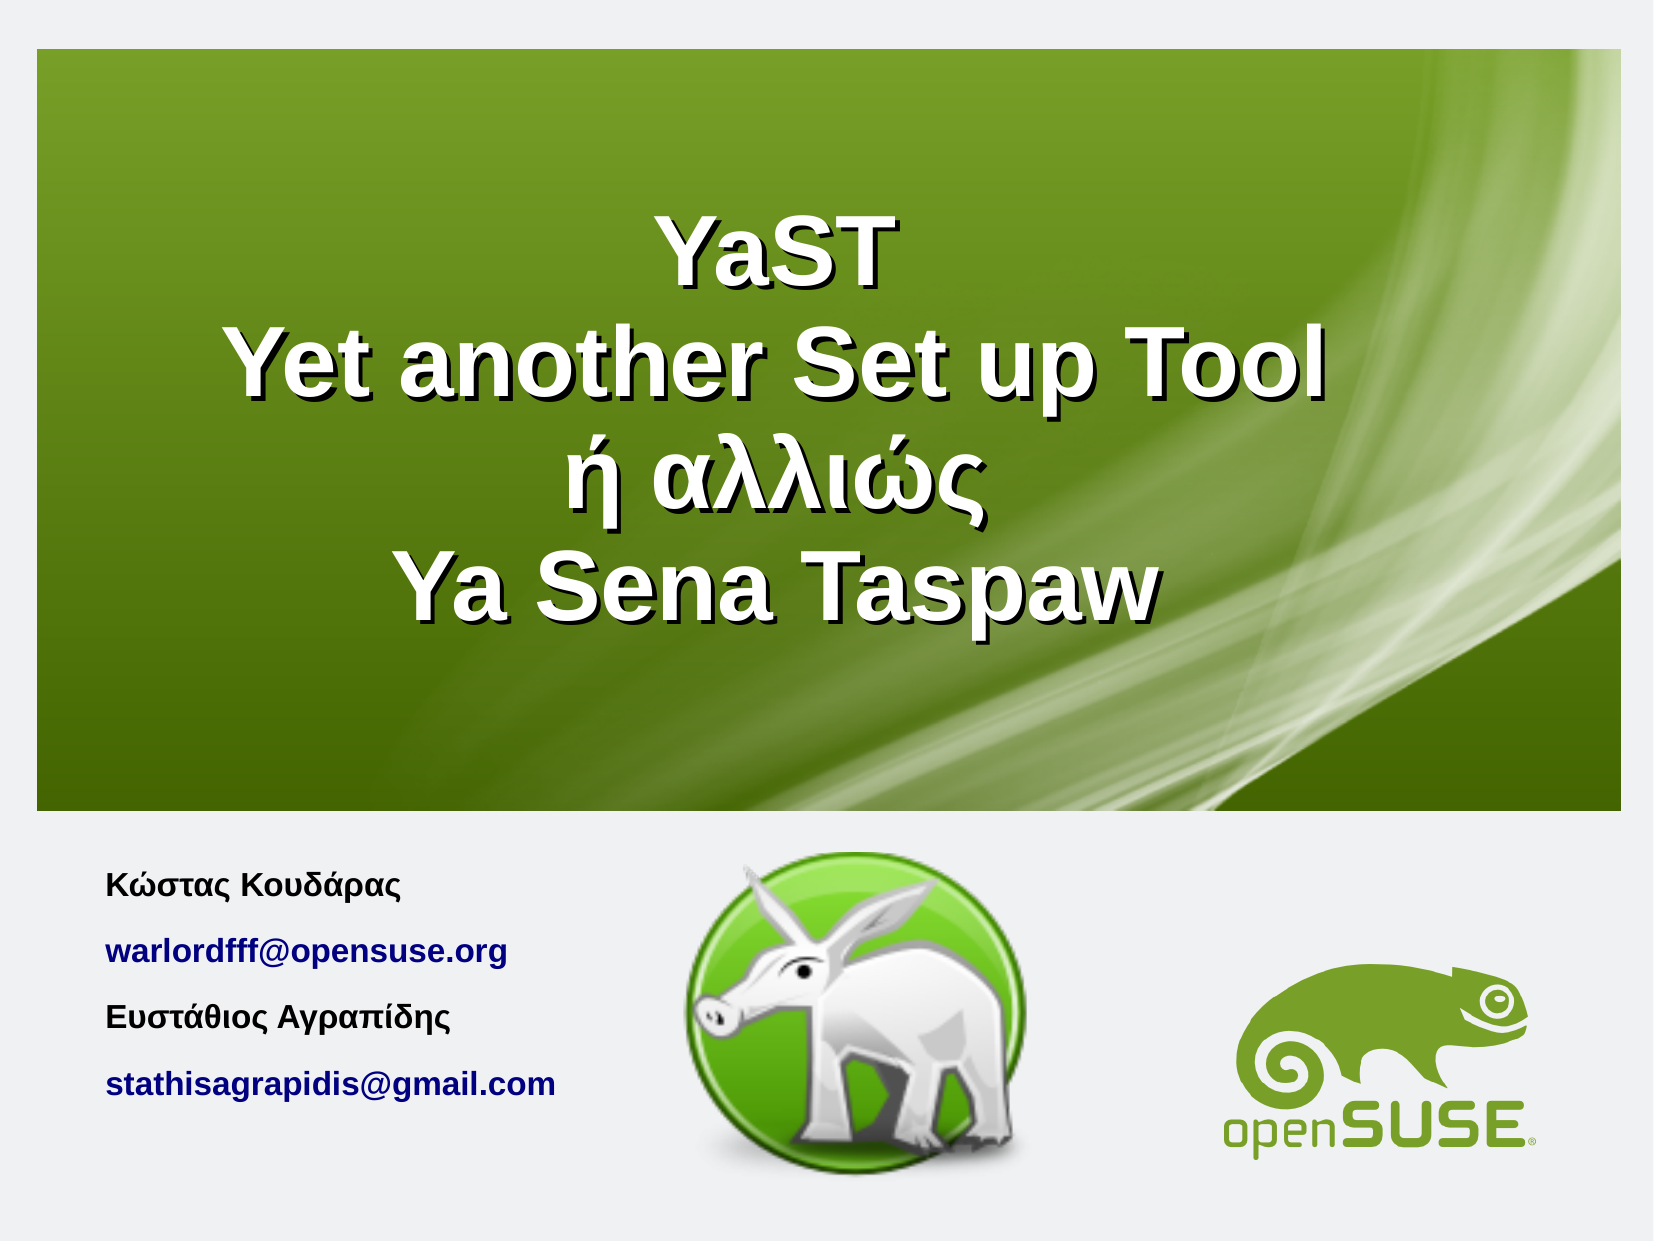

# YaST Yet another Set up Tool ή αλλιώς Ya Sena Taspaw
Κώστας Κουδάρας
warlordfff@opensuse.org
Ευστάθιος Αγραπίδης
stathisagrapidis@gmail.com
1